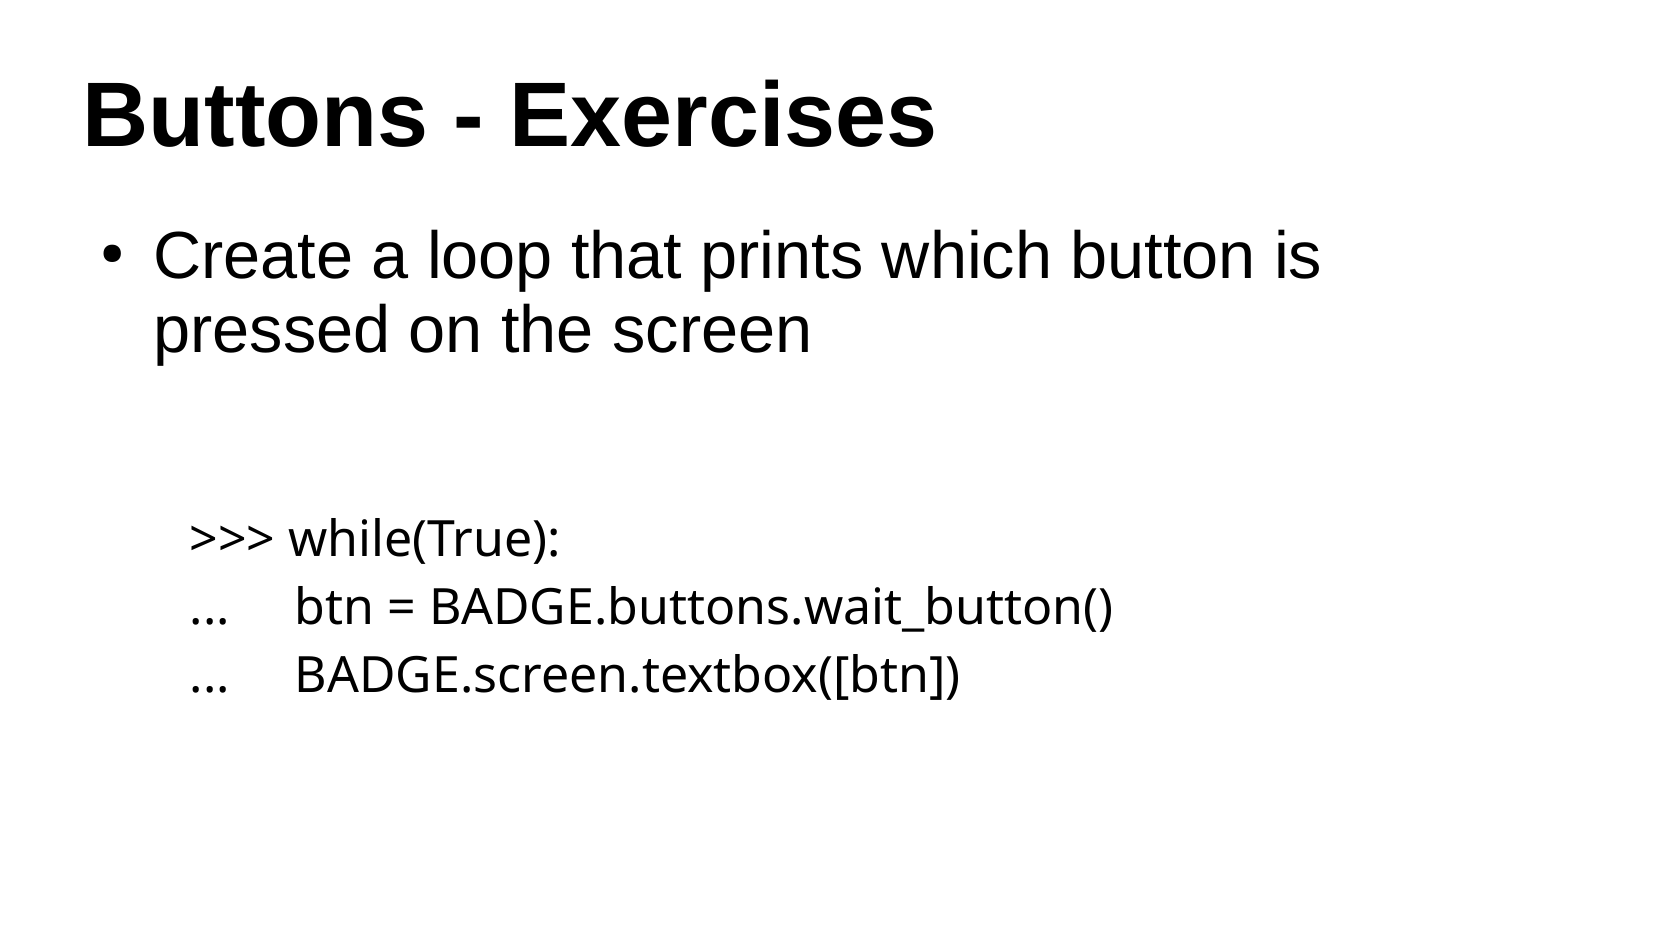

# Buttons - Exercises
Create a loop that prints which button is pressed on the screen
>>> while(True):
... btn = BADGE.buttons.wait_button()
... BADGE.screen.textbox([btn])